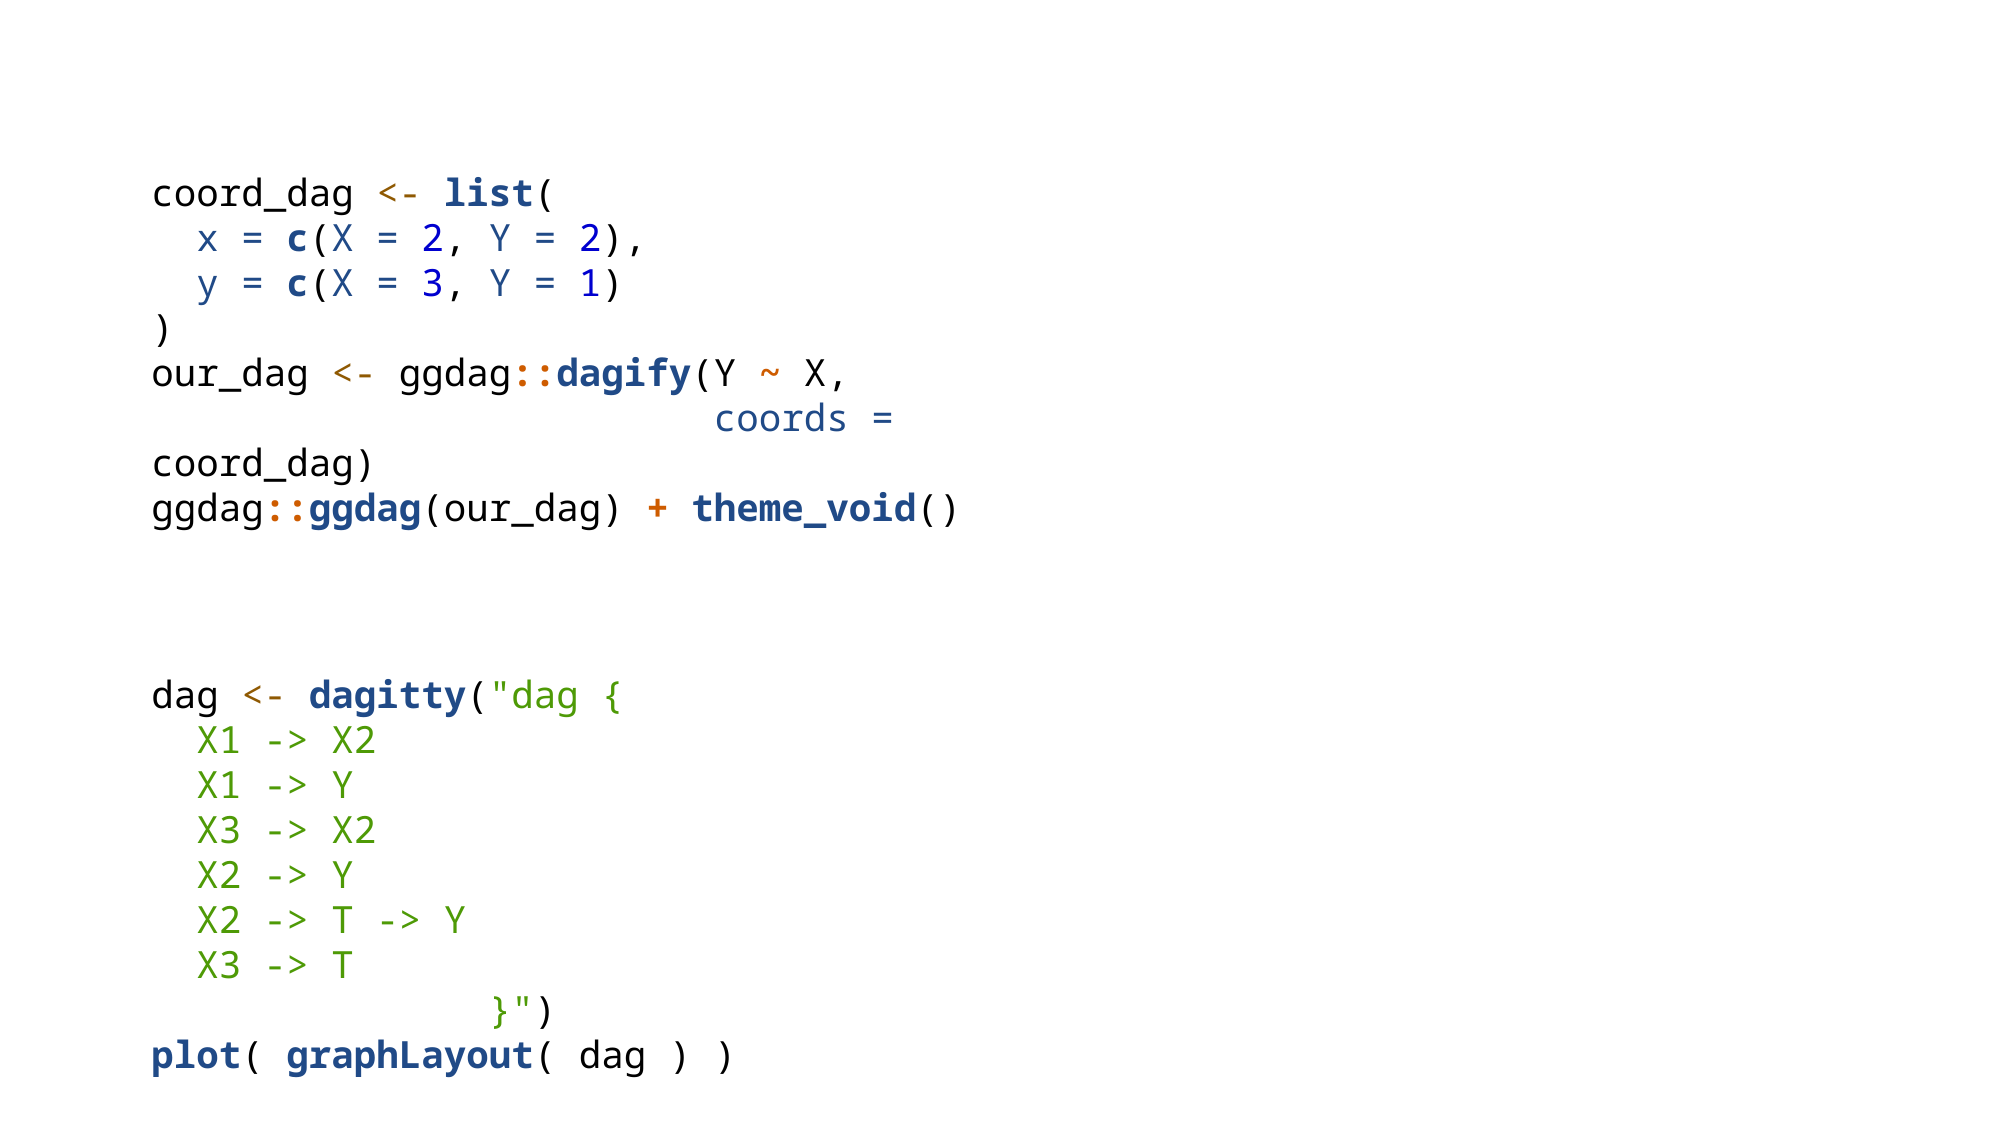

coord_dag <- list(
 x = c(X = 2, Y = 2),
 y = c(X = 3, Y = 1)
)
our_dag <- ggdag::dagify(Y ~ X,
 coords = coord_dag)
ggdag::ggdag(our_dag) + theme_void()
dag <- dagitty("dag {
 X1 -> X2
 X1 -> Y
 X3 -> X2
 X2 -> Y
 X2 -> T -> Y
 X3 -> T
 }")
plot( graphLayout( dag ) )